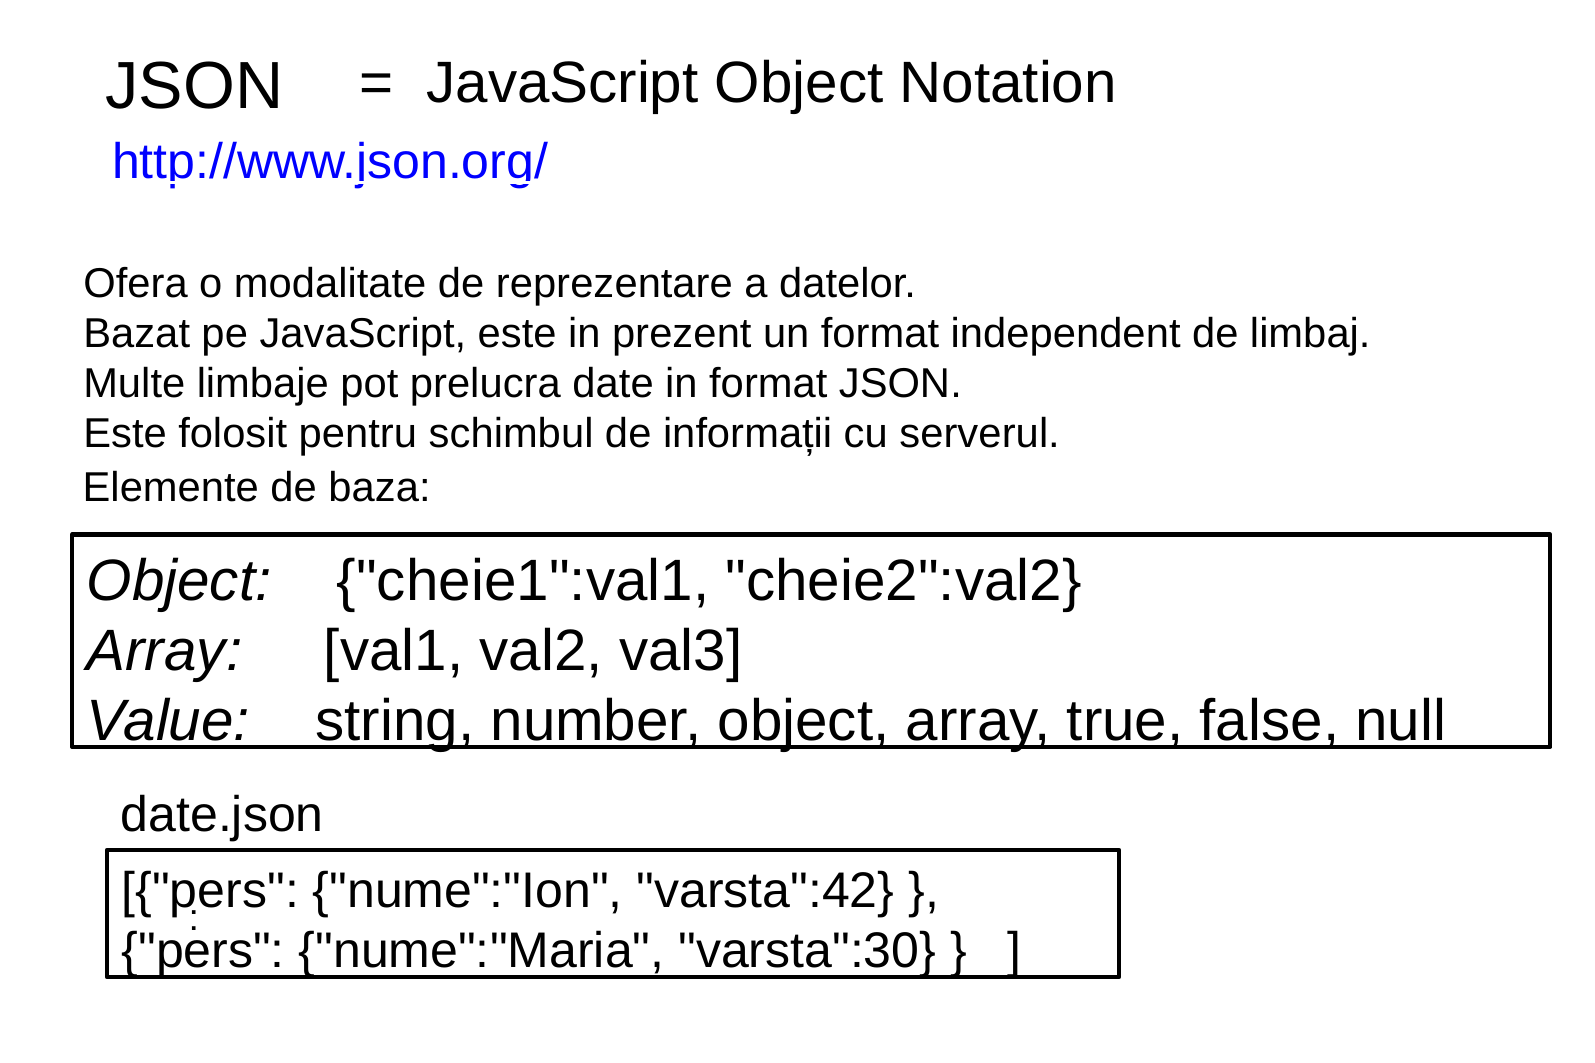

JSON
 = JavaScript Object Notation
http://www.json.org/
Ofera o modalitate de reprezentare a datelor.
Bazat pe JavaScript, este in prezent un format independent de limbaj.
Multe limbaje pot prelucra date in format JSON.
Este folosit pentru schimbul de informații cu serverul.
Elemente de baza:
Object: {"cheie1":val1, "cheie2":val2}
Array: [val1, val2, val3]
Value: string, number, object, array, true, false, null
date.json
[{"pers": {"nume":"Ion", "varsta":42} },
{"pers": {"nume":"Maria", "varsta":30} }	]
: